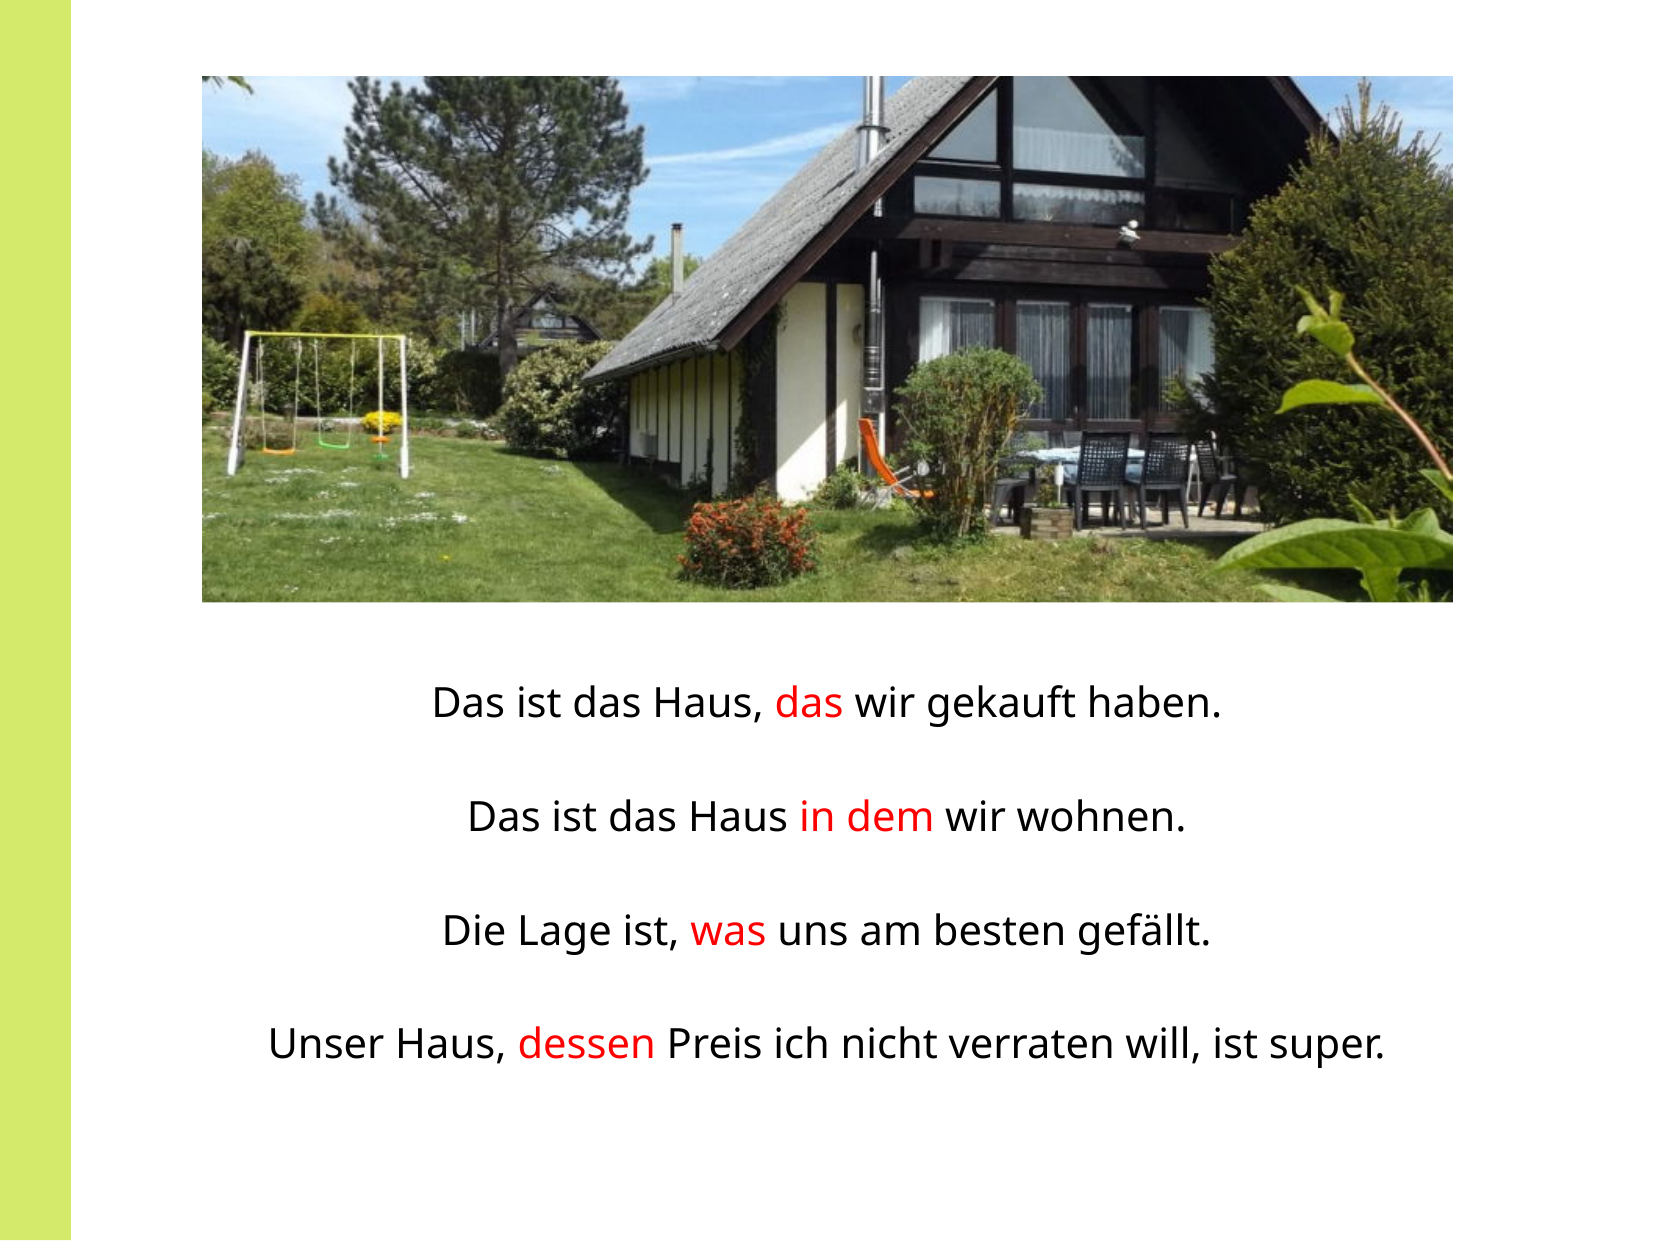

Das ist das Haus, das wir gekauft haben.
Das ist das Haus in dem wir wohnen.
Die Lage ist, was uns am besten gefällt.
Unser Haus, dessen Preis ich nicht verraten will, ist super.